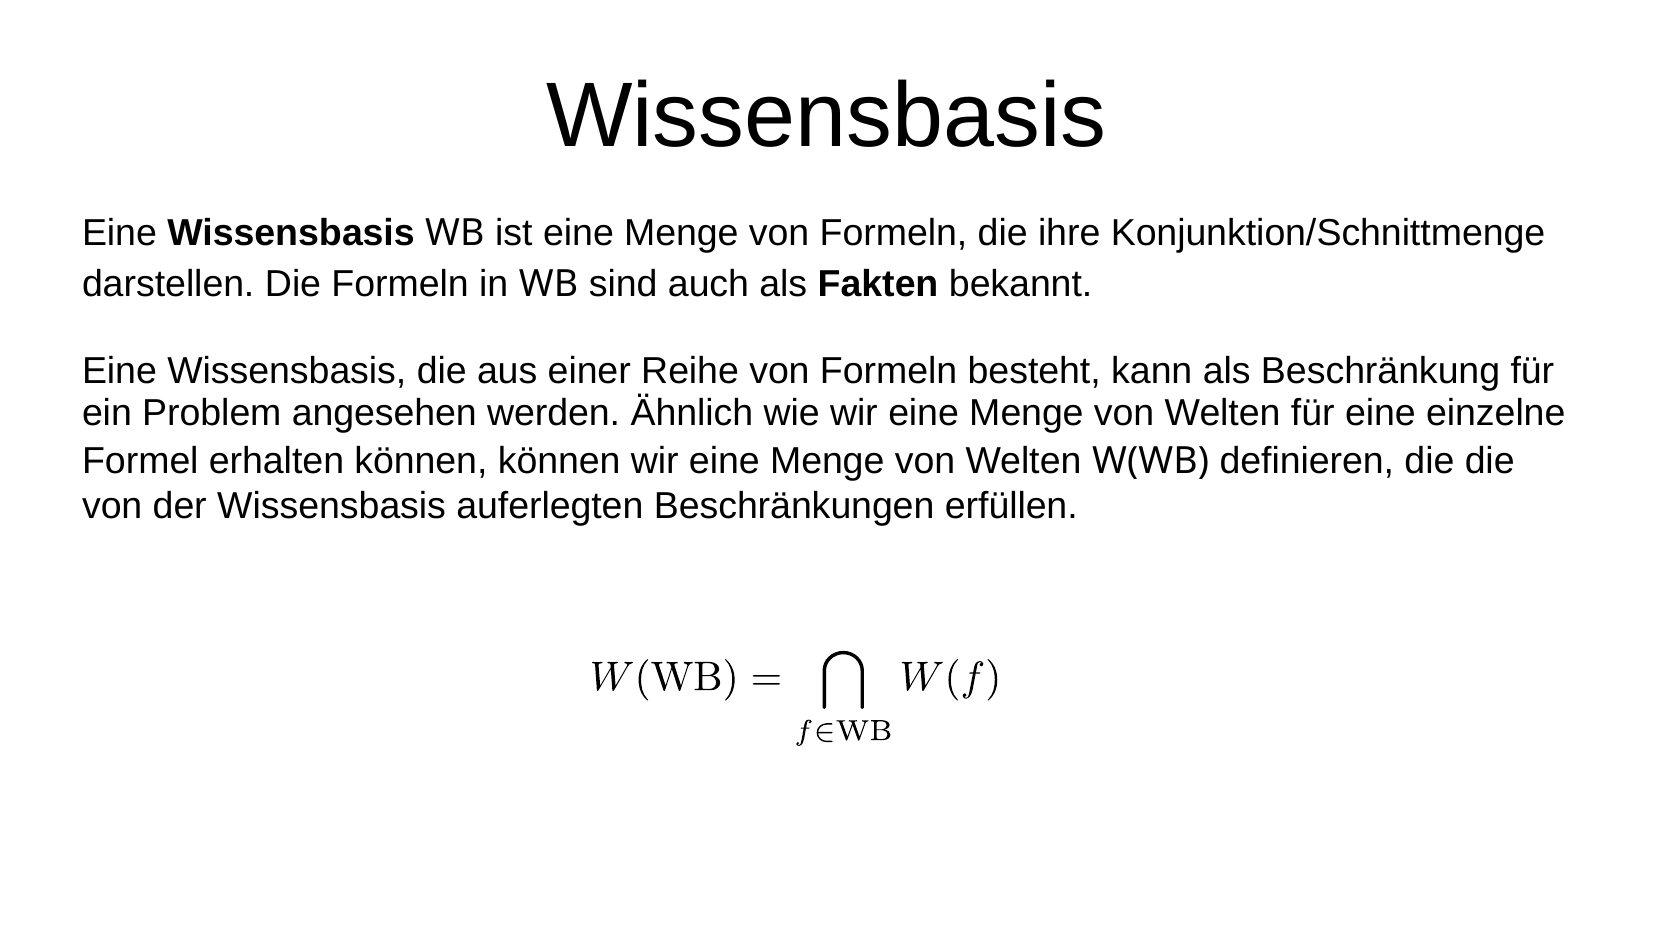

# Wissensbasis
Eine Wissensbasis WB ist eine Menge von Formeln, die ihre Konjunktion/Schnittmenge darstellen. Die Formeln in WB sind auch als Fakten bekannt.
Eine Wissensbasis, die aus einer Reihe von Formeln besteht, kann als Beschränkung für ein Problem angesehen werden. Ähnlich wie wir eine Menge von Welten für eine einzelne Formel erhalten können, können wir eine Menge von Welten W(WB) definieren, die die von der Wissensbasis auferlegten Beschränkungen erfüllen.